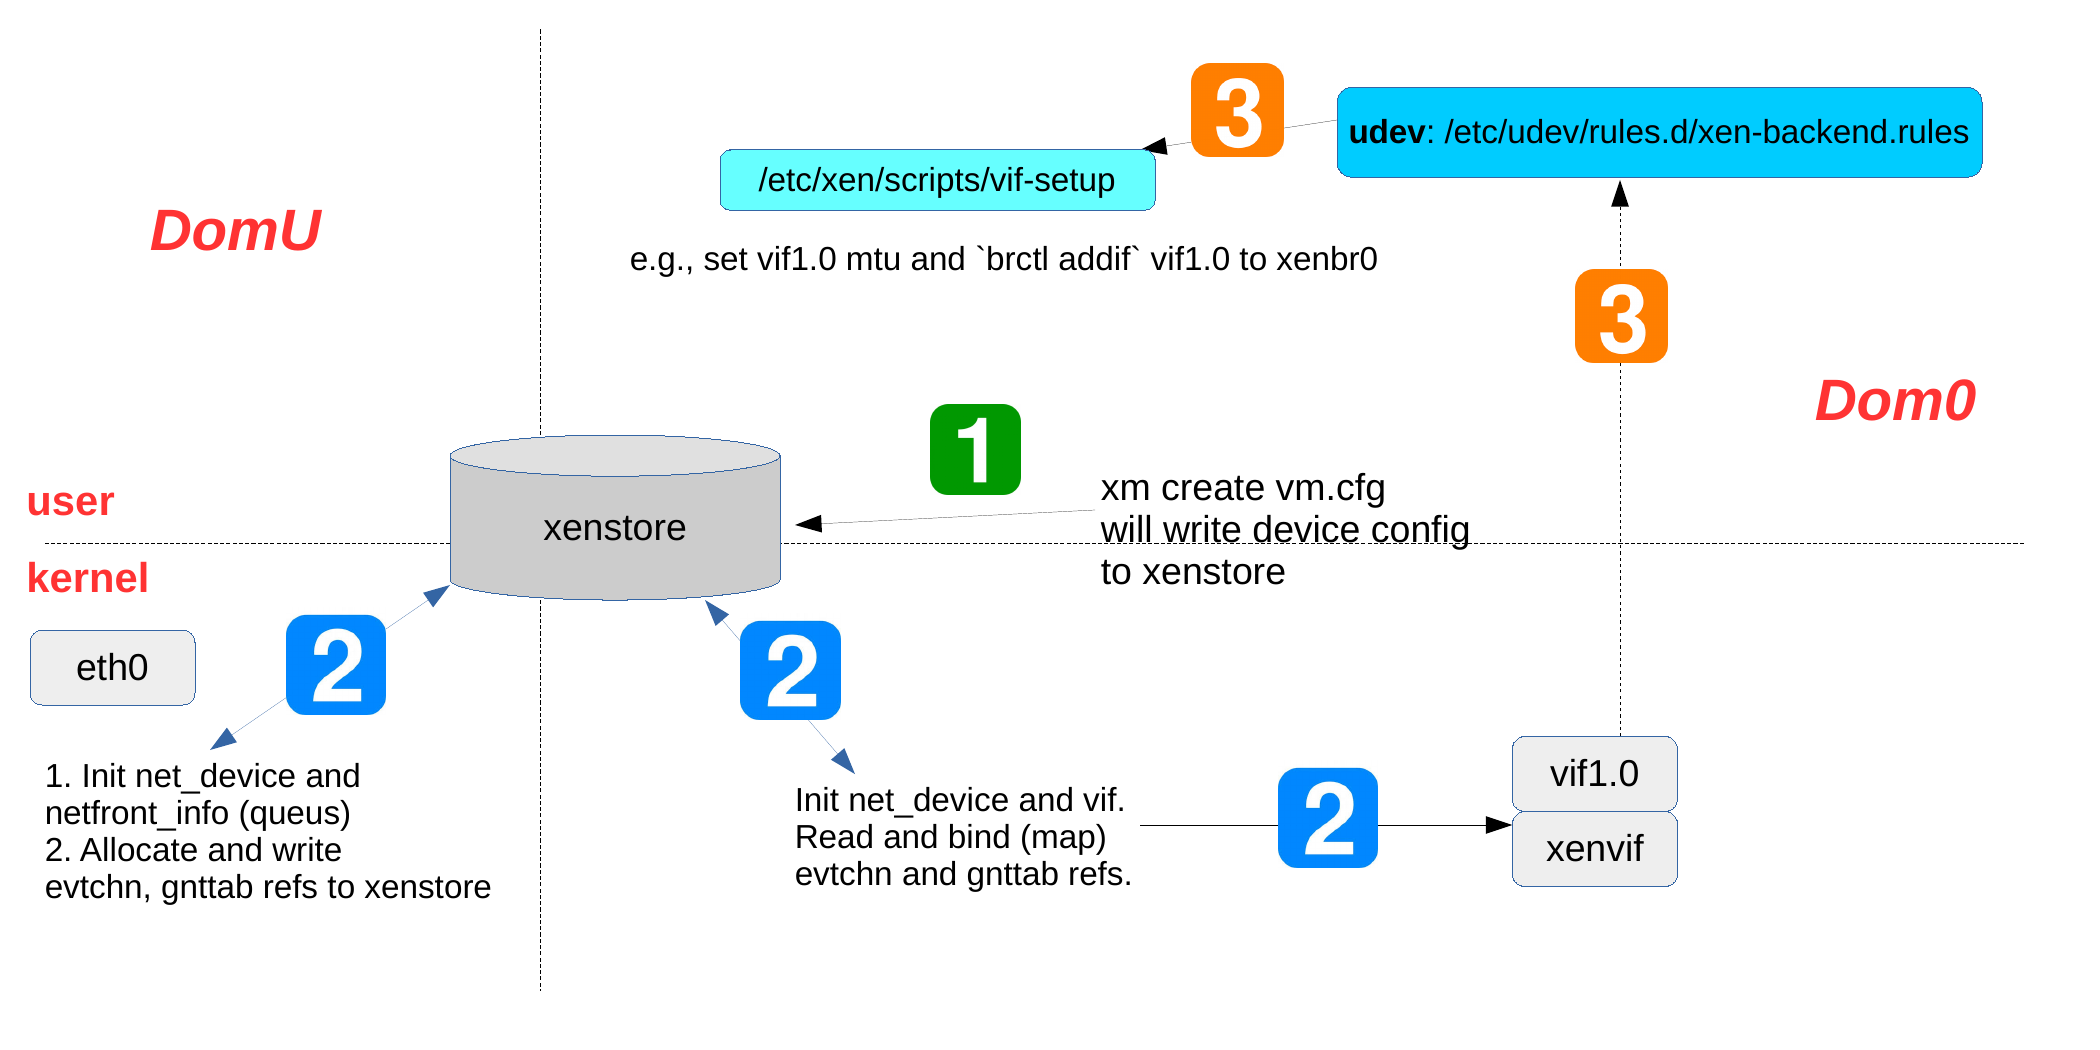

udev: /etc/udev/rules.d/xen-backend.rules
/etc/xen/scripts/vif-setup
DomU
e.g., set vif1.0 mtu and `brctl addif` vif1.0 to xenbr0
Dom0
xenstore
xm create vm.cfg
will write device config
to xenstore
user
kernel
eth0
vif1.0
1. Init net_device and
netfront_info (queus)
2. Allocate and write
evtchn, gnttab refs to xenstore
Init net_device and vif.
Read and bind (map)
evtchn and gnttab refs.
xenvif